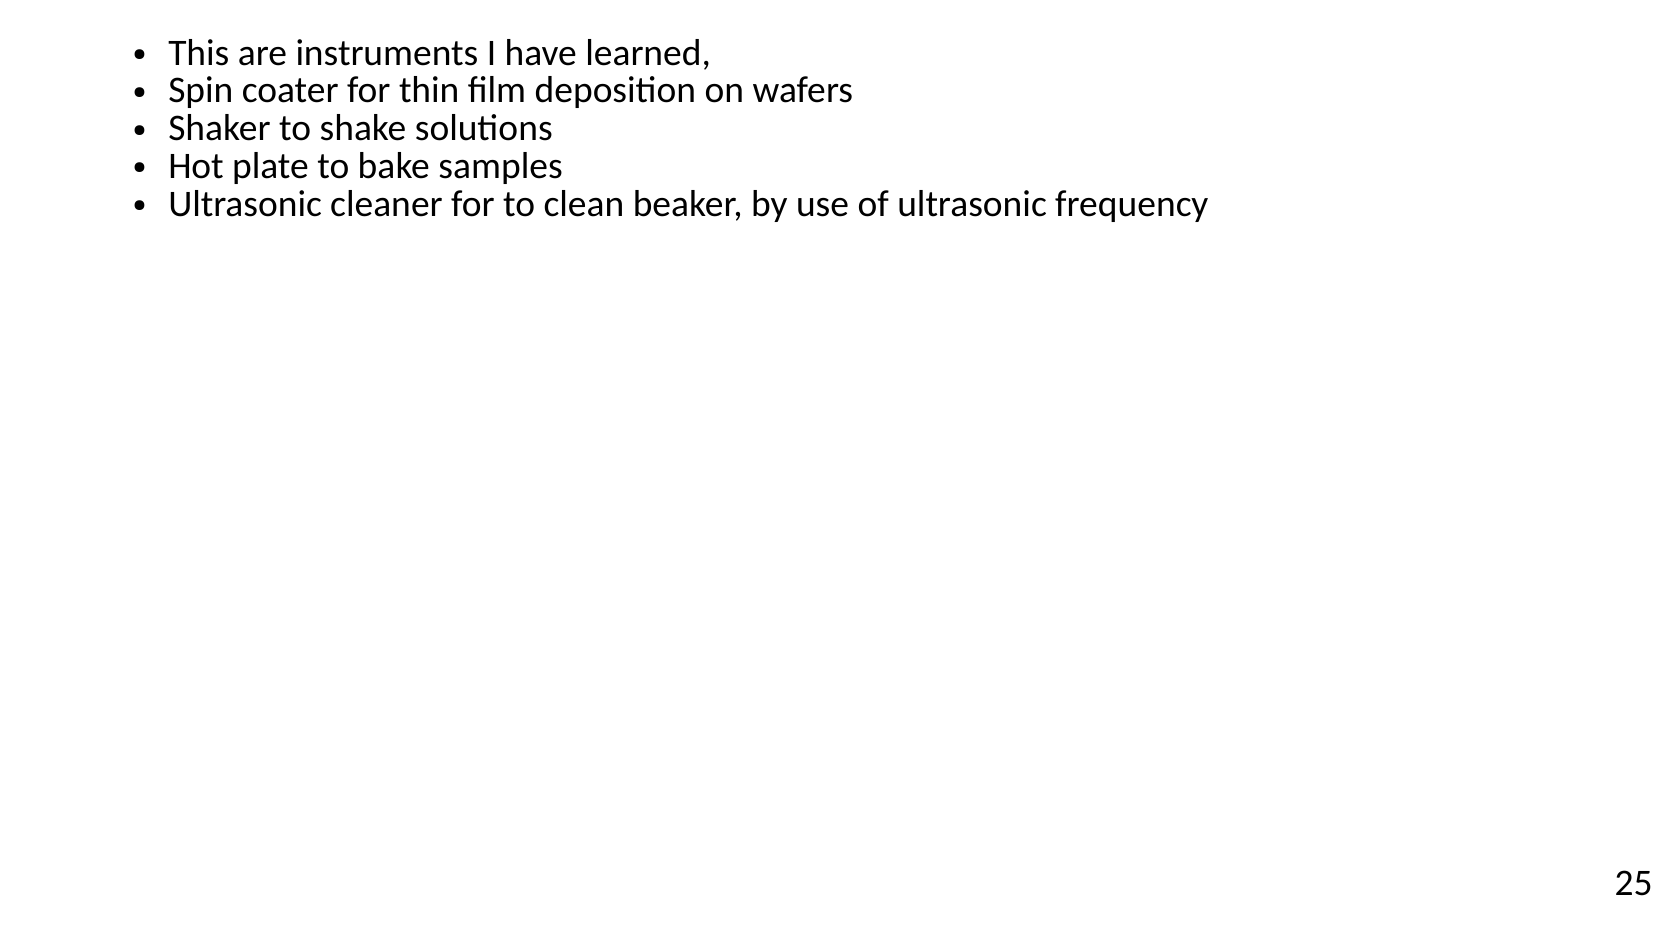

This are instruments I have learned,
Spin coater for thin film deposition on wafers
Shaker to shake solutions
Hot plate to bake samples
Ultrasonic cleaner for to clean beaker, by use of ultrasonic frequency